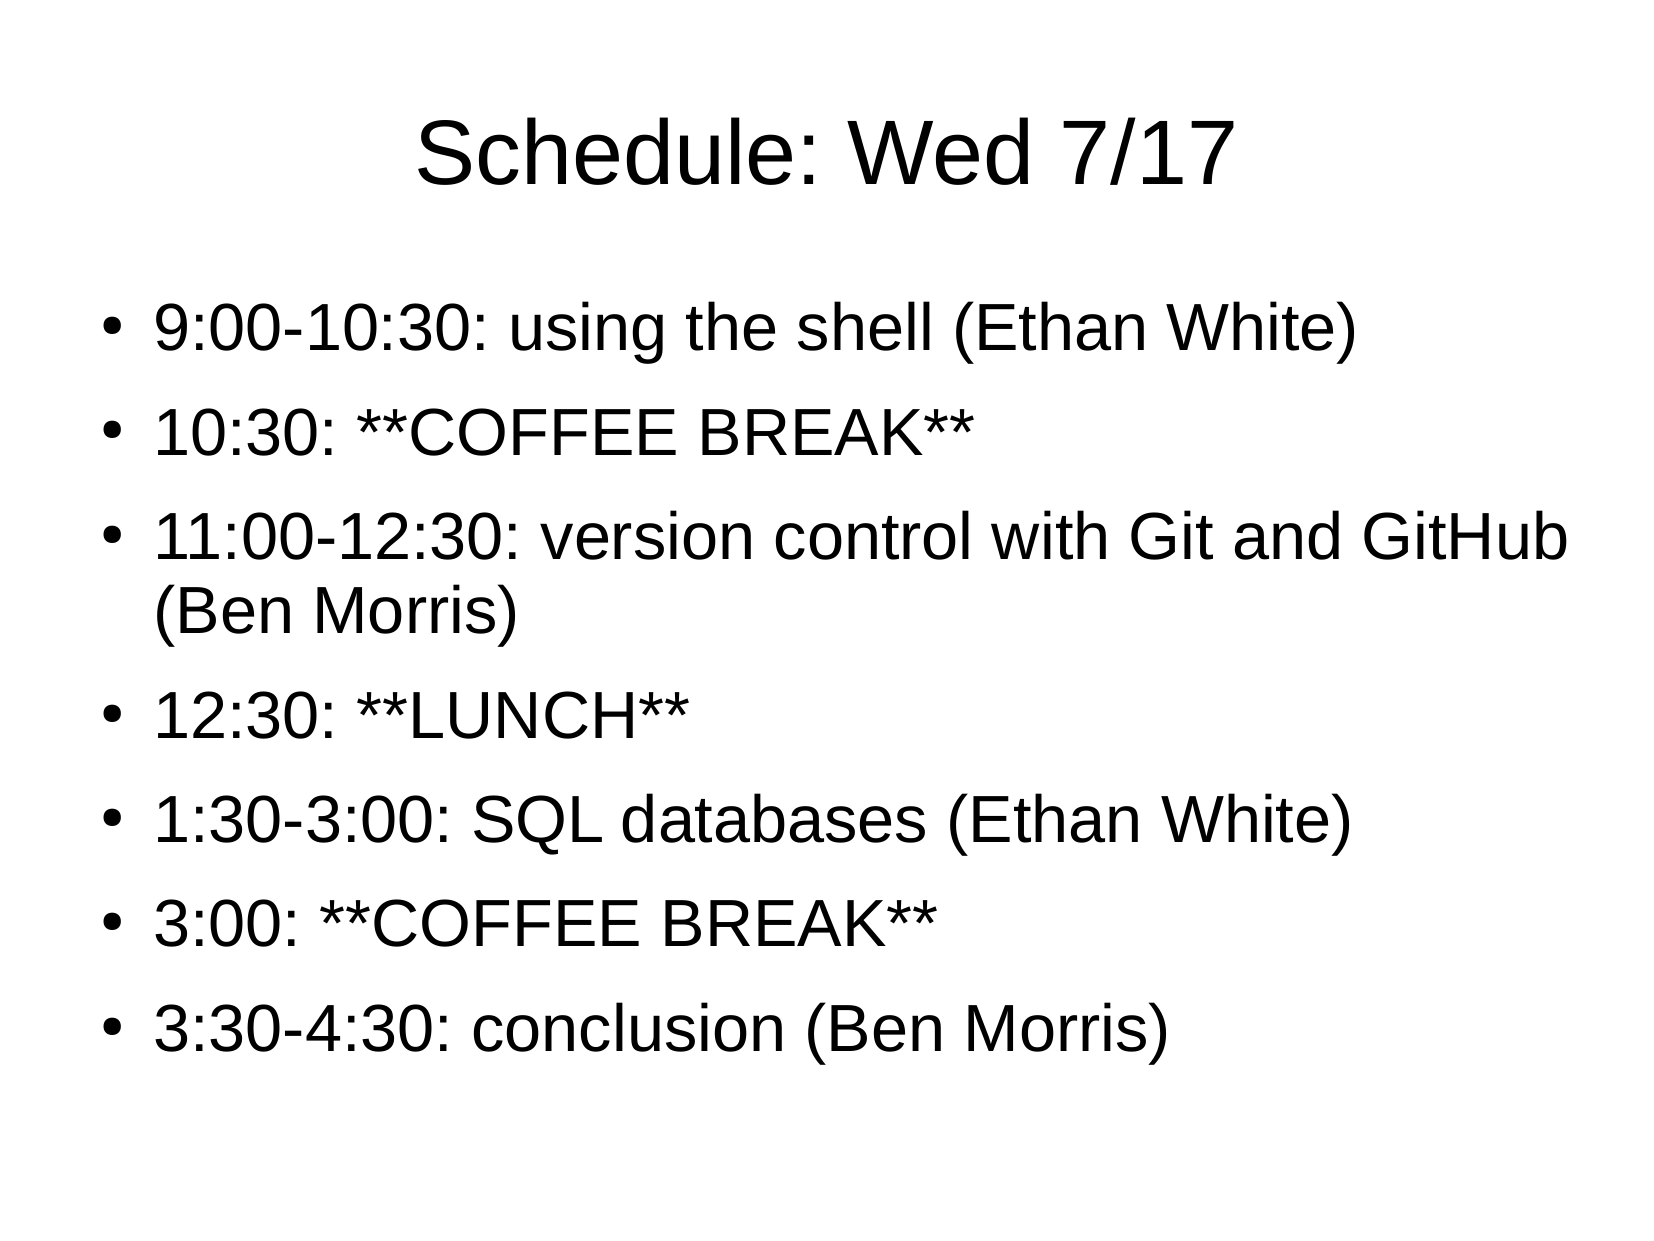

# Schedule: Wed 7/17
9:00-10:30: using the shell (Ethan White)
10:30: **COFFEE BREAK**
11:00-12:30: version control with Git and GitHub (Ben Morris)
12:30: **LUNCH**
1:30-3:00: SQL databases (Ethan White)
3:00: **COFFEE BREAK**
3:30-4:30: conclusion (Ben Morris)